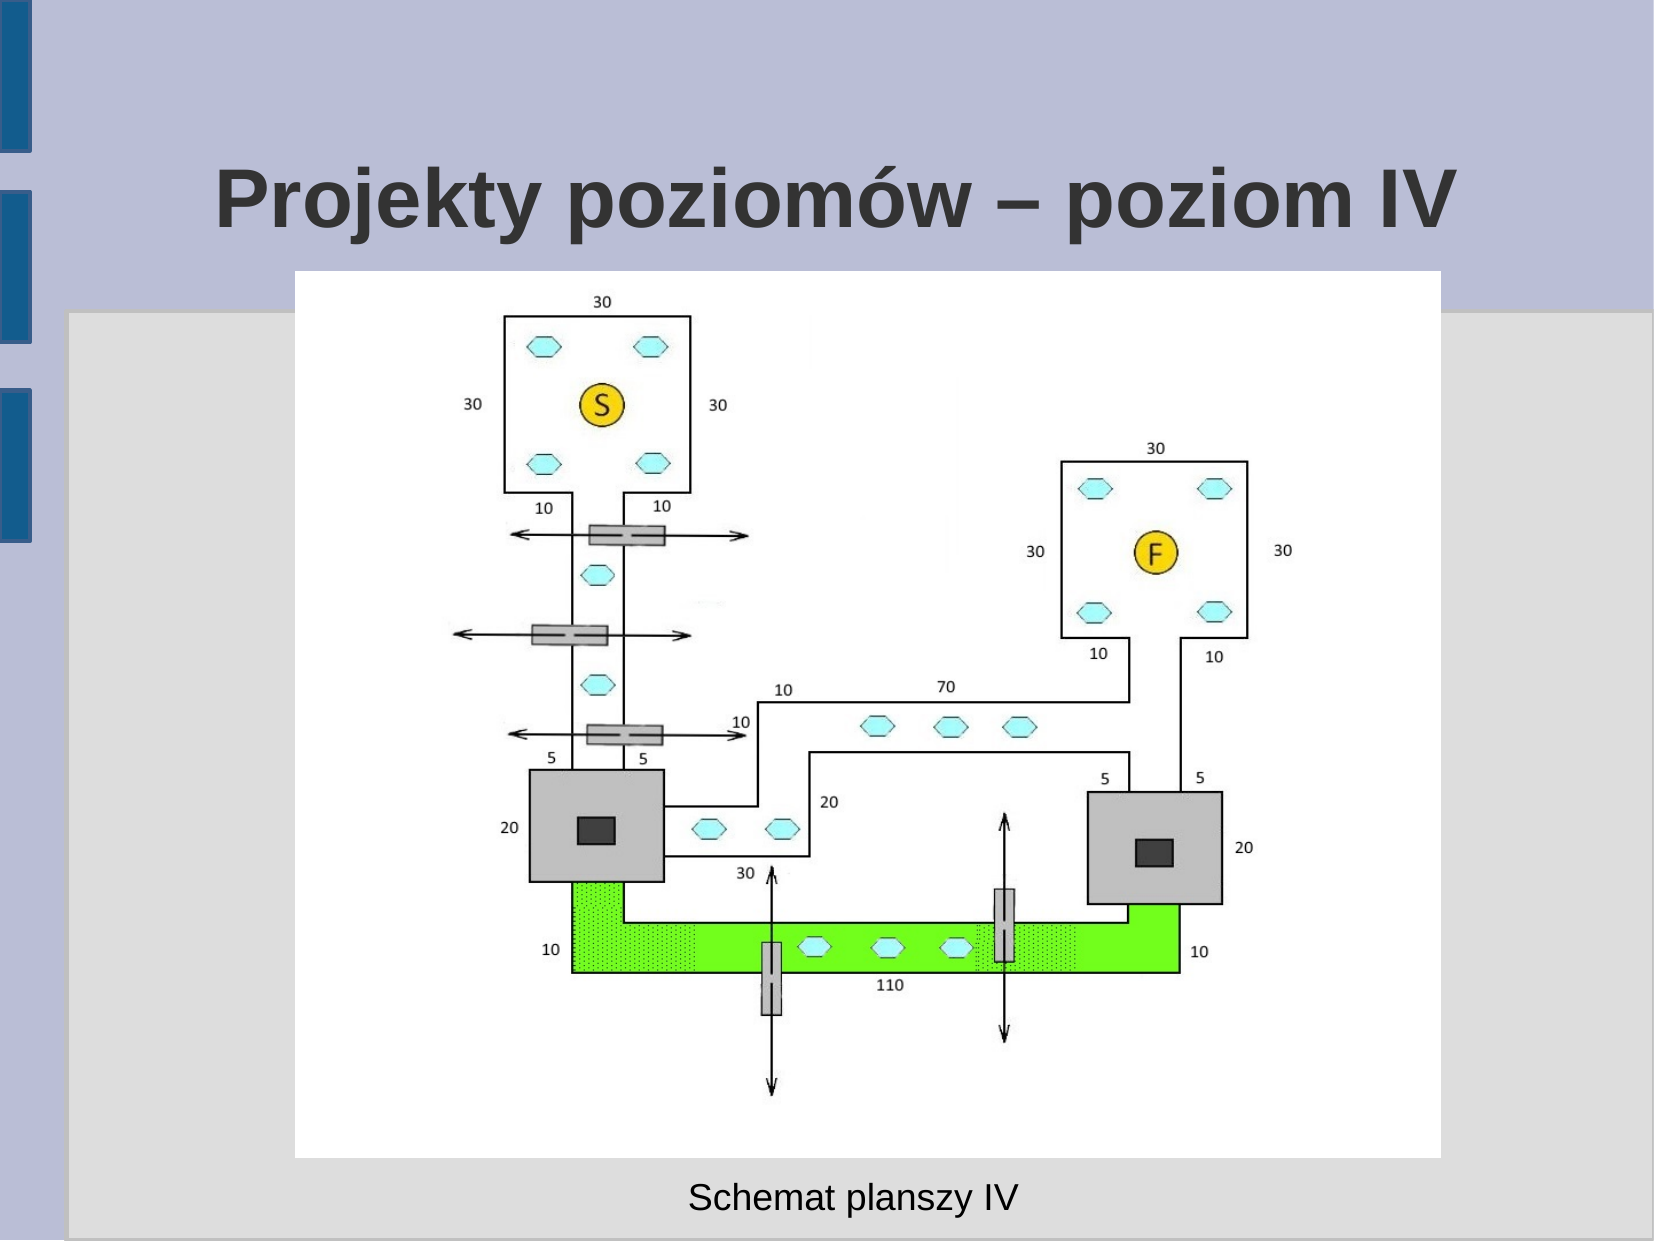

# Projekty poziomów – poziom IV
Schemat planszy IV